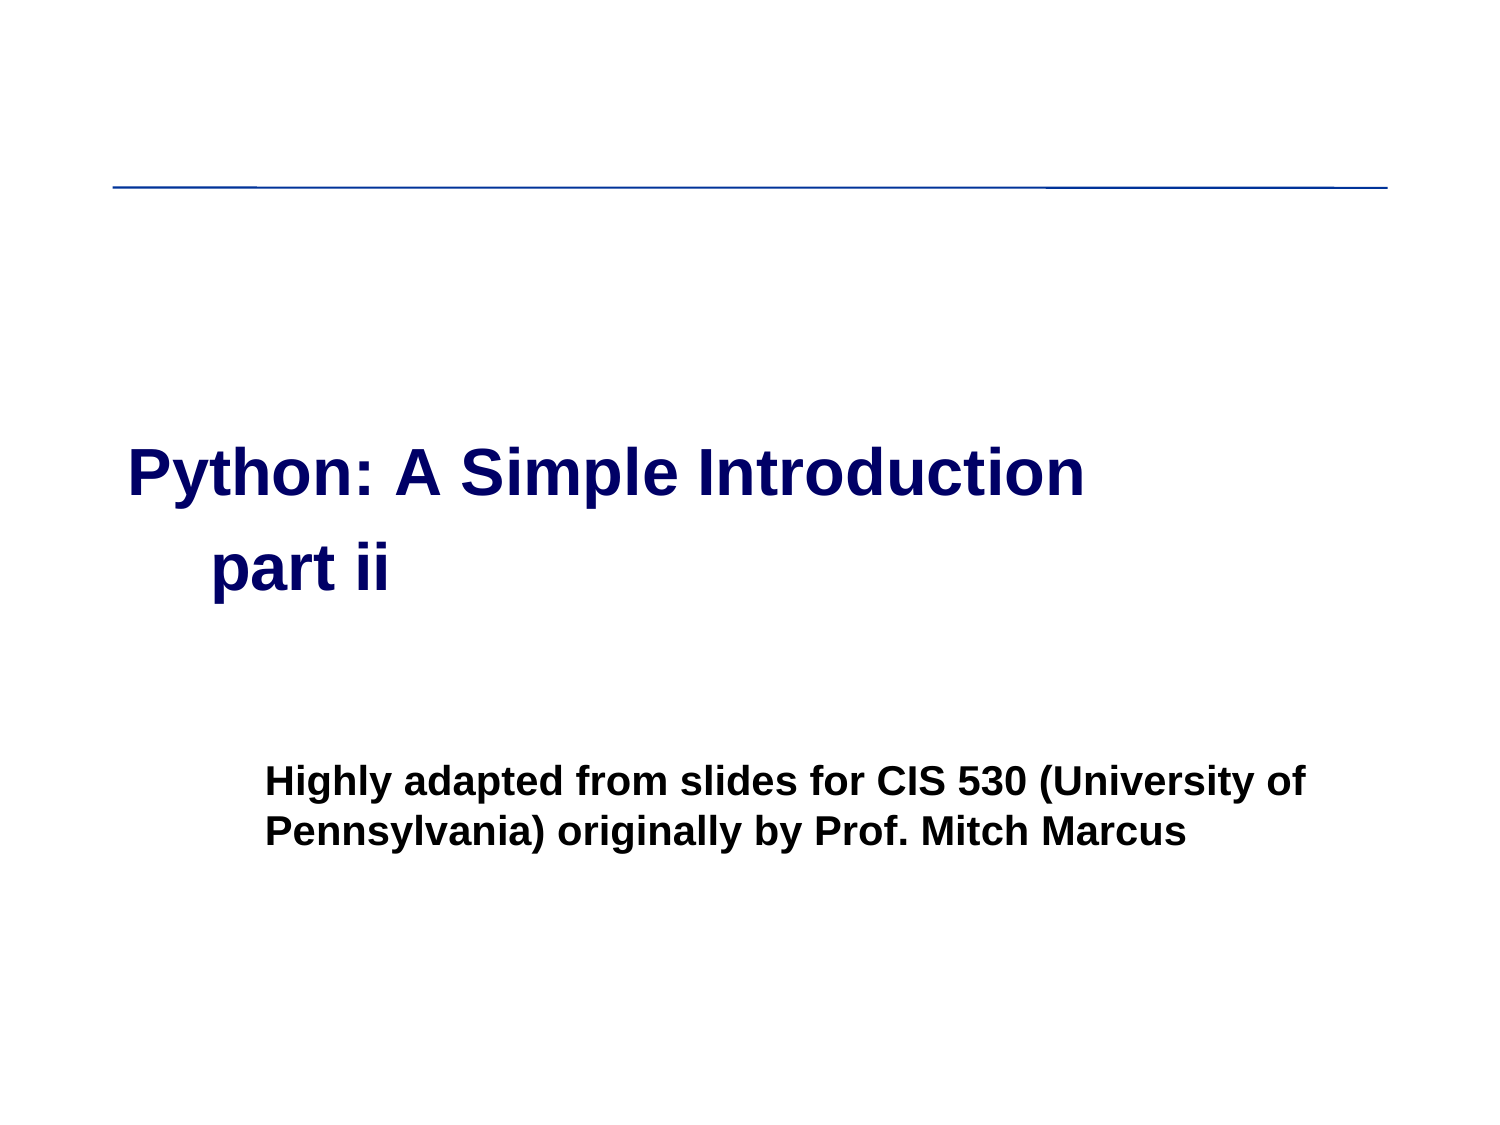

# Python: A Simple Introduction
part ii
Highly adapted from slides for CIS 530 (University of Pennsylvania) originally by Prof. Mitch Marcus